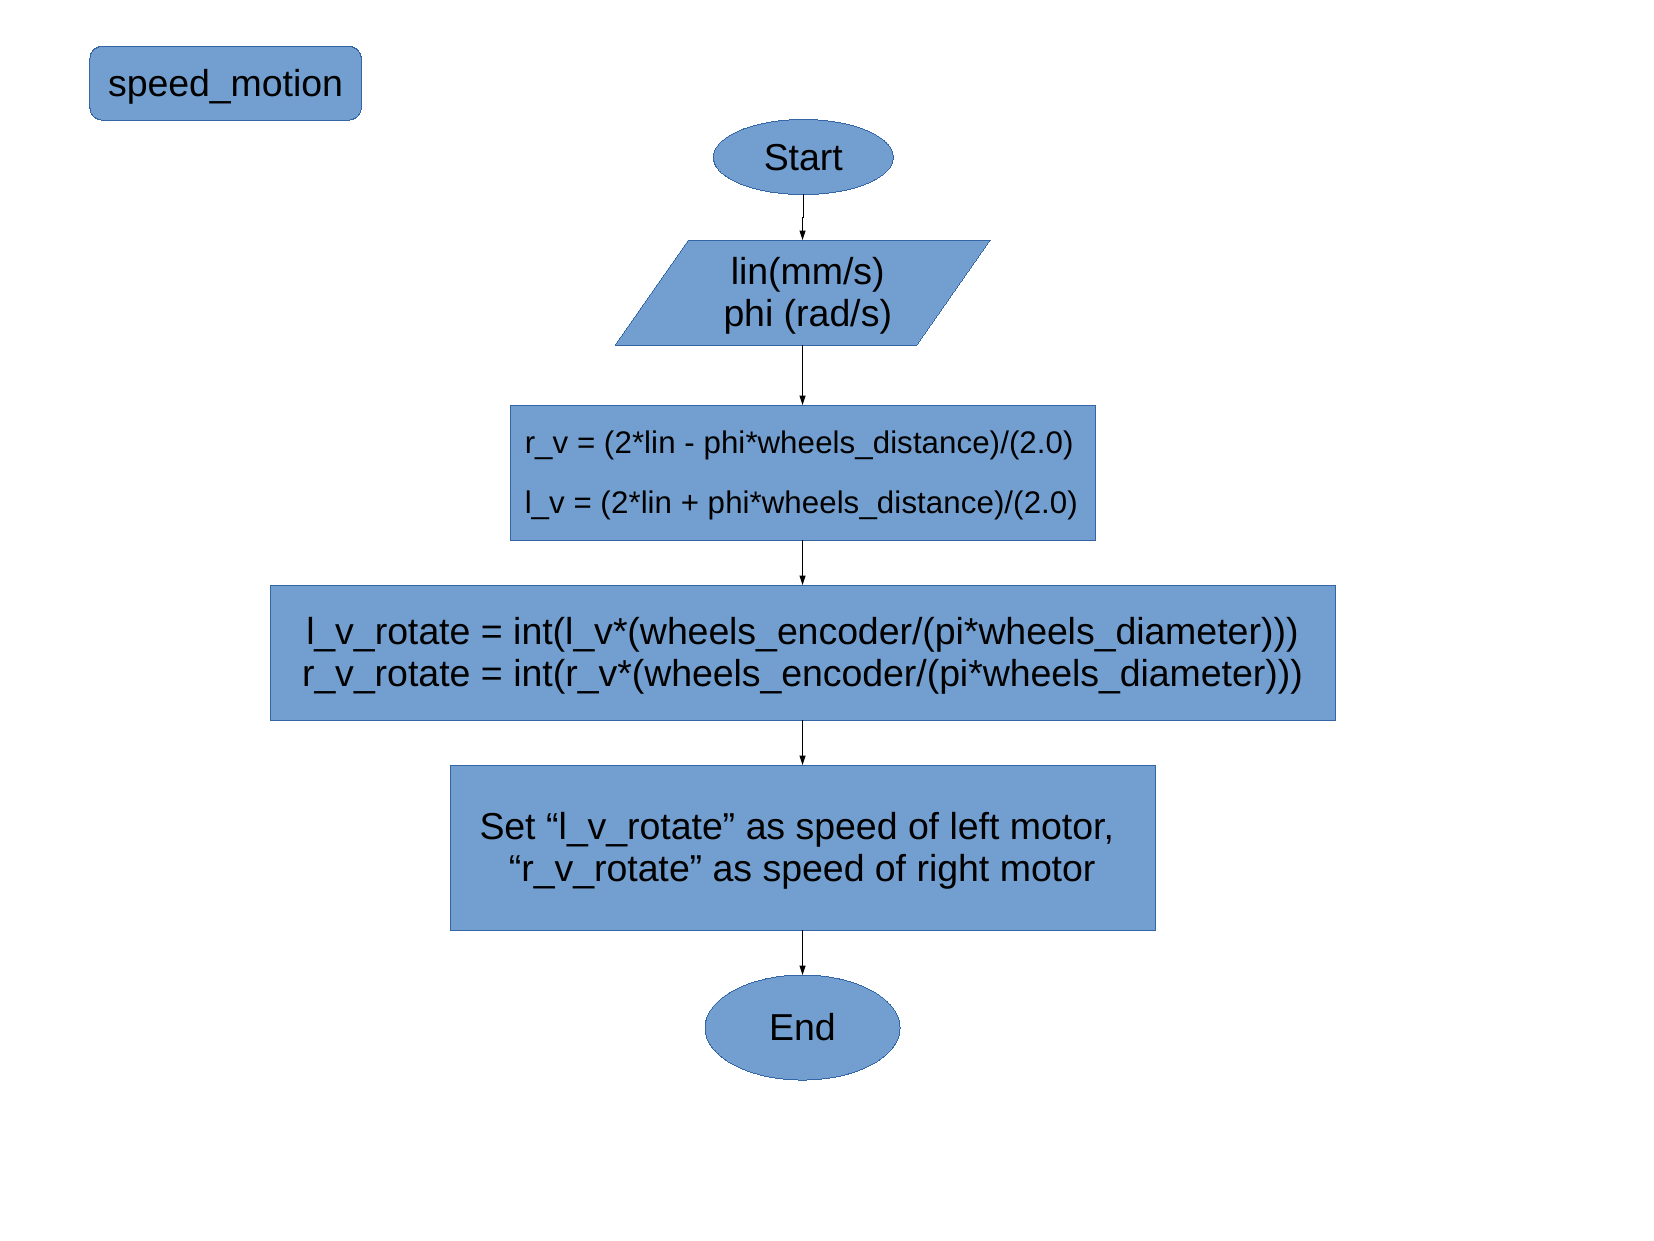

speed_motion
Start
 lin(mm/s)
 phi (rad/s)
r_v = (2*lin - phi*wheels_distance)/(2.0)
l_v = (2*lin + phi*wheels_distance)/(2.0)
l_v_rotate = int(l_v*(wheels_encoder/(pi*wheels_diameter)))
r_v_rotate = int(r_v*(wheels_encoder/(pi*wheels_diameter)))
Set “l_v_rotate” as speed of left motor,
“r_v_rotate” as speed of right motor
End